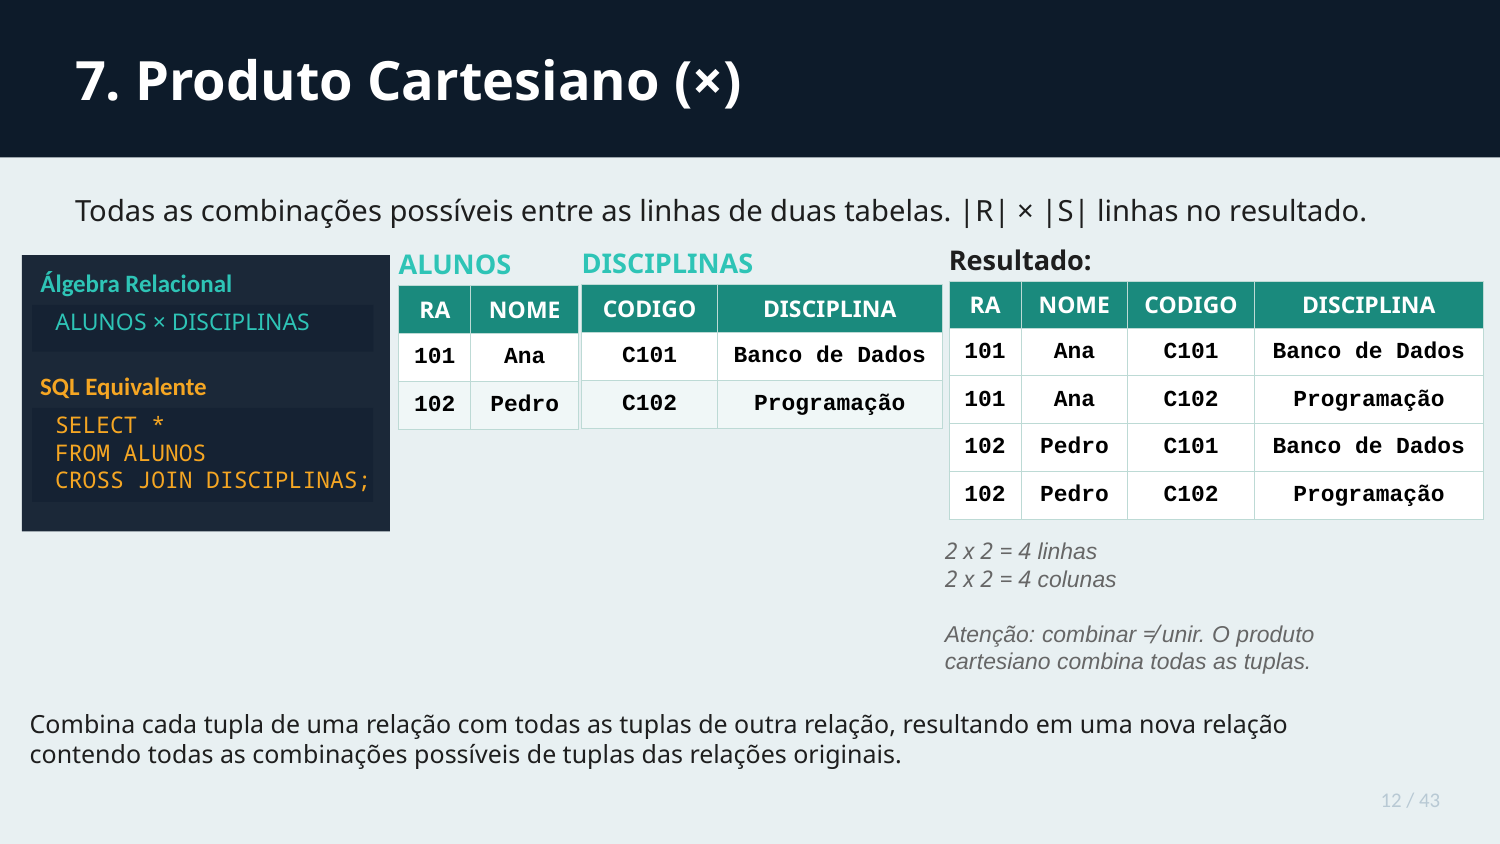

7. Produto Cartesiano (×)
Todas as combinações possíveis entre as linhas de duas tabelas. |R| × |S| linhas no resultado.
Resultado:
DISCIPLINAS
ALUNOS
Álgebra Relacional
| RA | NOME | CODIGO | DISCIPLINA |
| --- | --- | --- | --- |
| 101 | Ana | C101 | Banco de Dados |
| 101 | Ana | C102 | Programação |
| 102 | Pedro | C101 | Banco de Dados |
| 102 | Pedro | C102 | Programação |
| CODIGO | DISCIPLINA |
| --- | --- |
| C101 | Banco de Dados |
| C102 | Programação |
| RA | NOME |
| --- | --- |
| 101 | Ana |
| 102 | Pedro |
ALUNOS × DISCIPLINAS
SQL Equivalente
SELECT *
FROM ALUNOS
CROSS JOIN DISCIPLINAS;
2 x 2 = 4 linhas
2 x 2 = 4 colunas
Atenção: combinar ≠ unir. O produto cartesiano combina todas as tuplas.
Combina cada tupla de uma relação com todas as tuplas de outra relação, resultando em uma nova relação contendo todas as combinações possíveis de tuplas das relações originais.
12 / 43